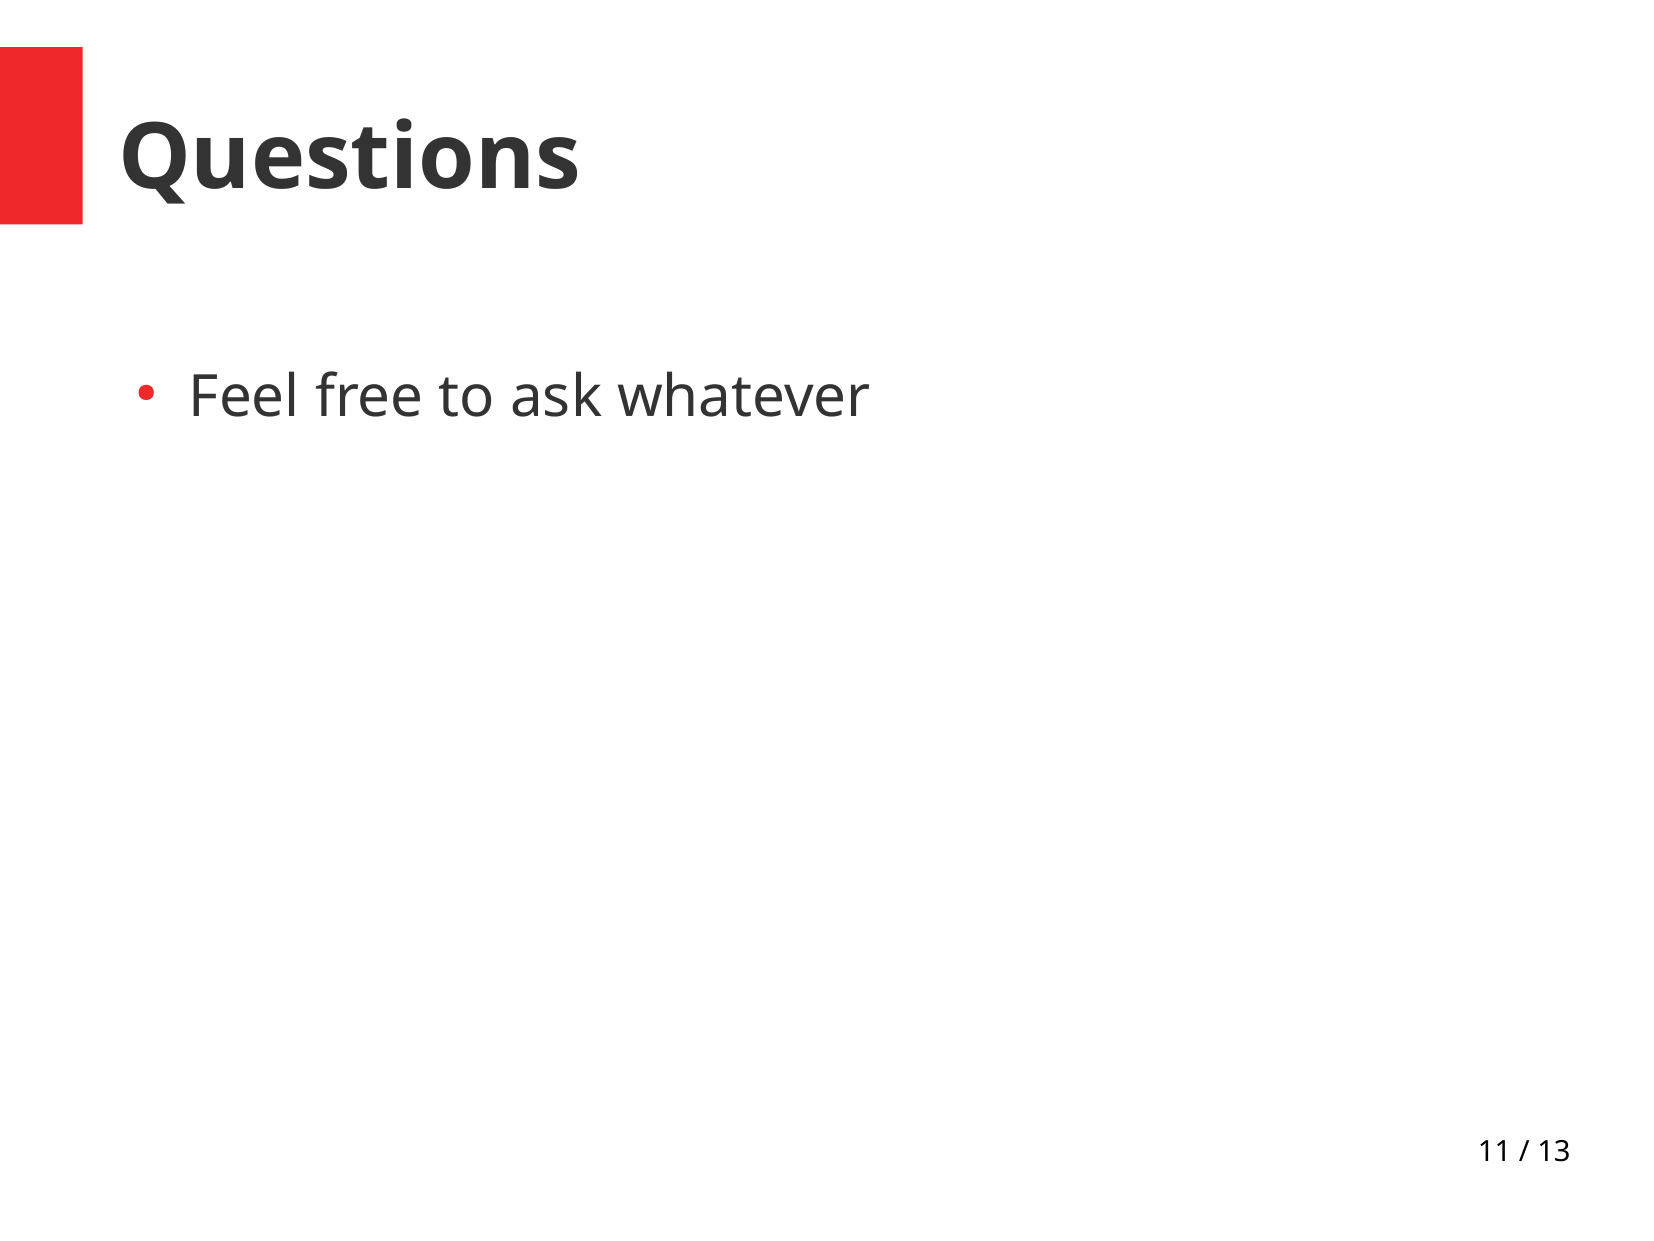

# Questions
Feel free to ask whatever
11